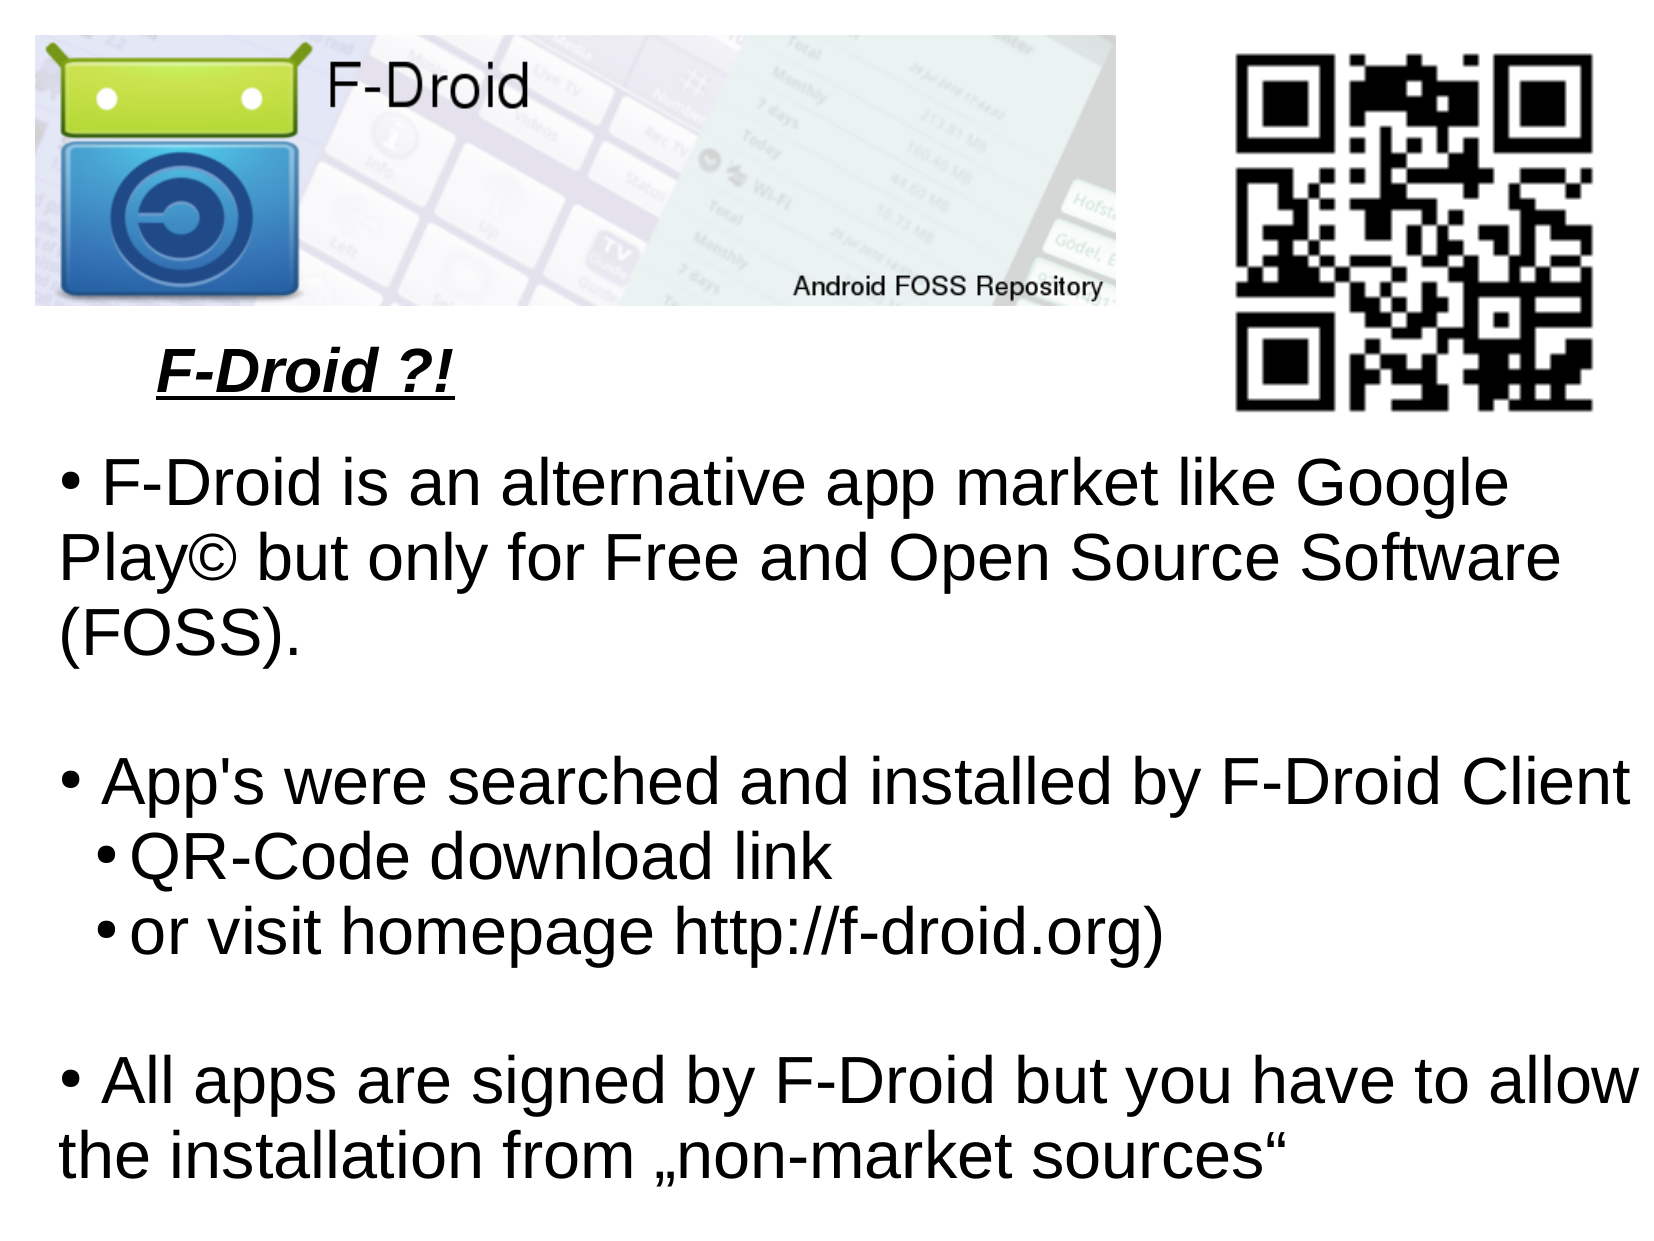

F-Droid ?!
# F-Droid is an alternative app market like Google Play© but only for Free and Open Source Software (FOSS).
 App's were searched and installed by F-Droid Client
QR-Code download link
or visit homepage http://f-droid.org)
 All apps are signed by F-Droid but you have to allow the installation from „non-market sources“